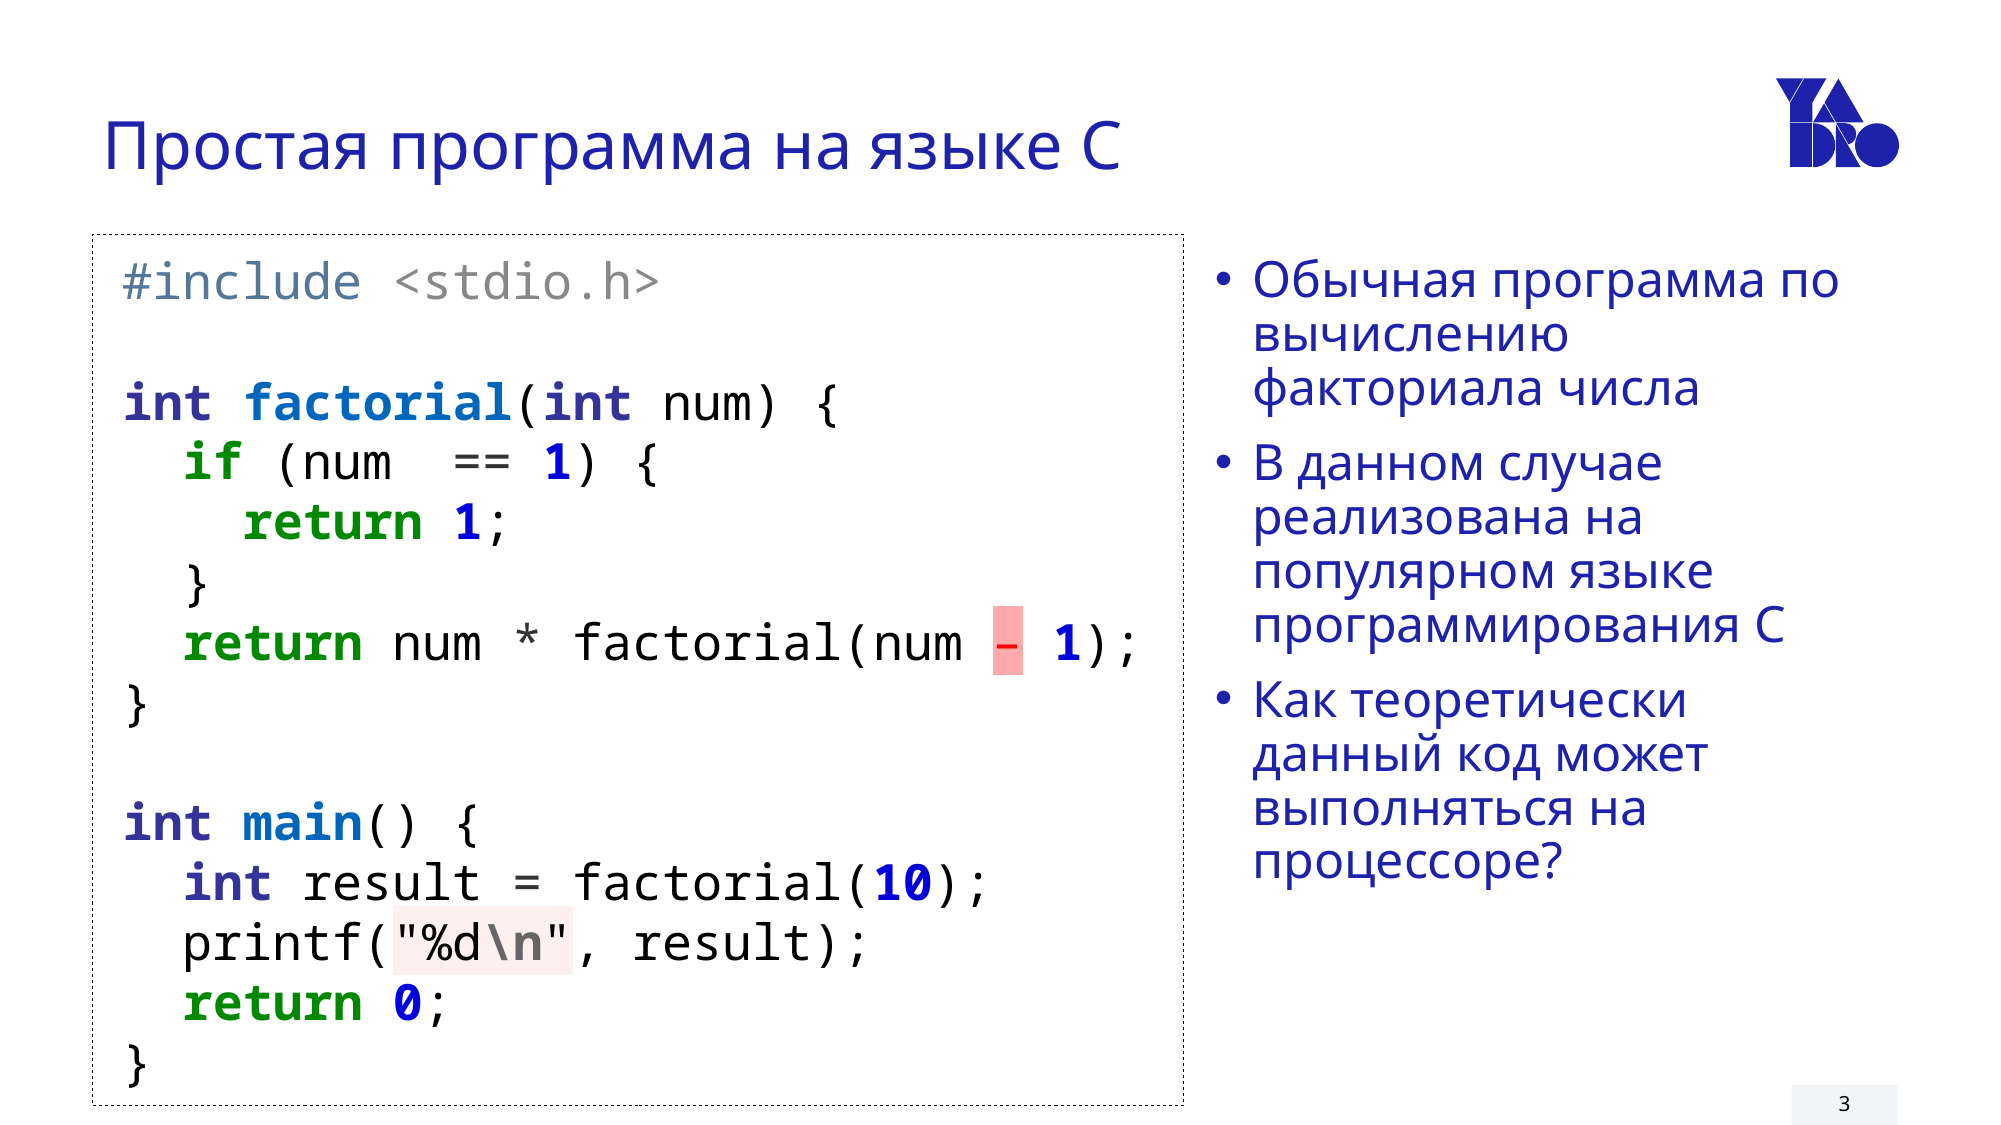

# Простая программа на языке C
#include <stdio.h>
int factorial(int num) {
 if (num == 1) {
 return 1;
 }
 return num * factorial(num – 1);
}
int main() {
 int result = factorial(10);
 printf("%d\n", result);
 return 0;
}
Обычная программа по вычислению факториала числа
В данном случае реализована на популярном языке программирования C
Как теоретически данный код может выполняться на процессоре?